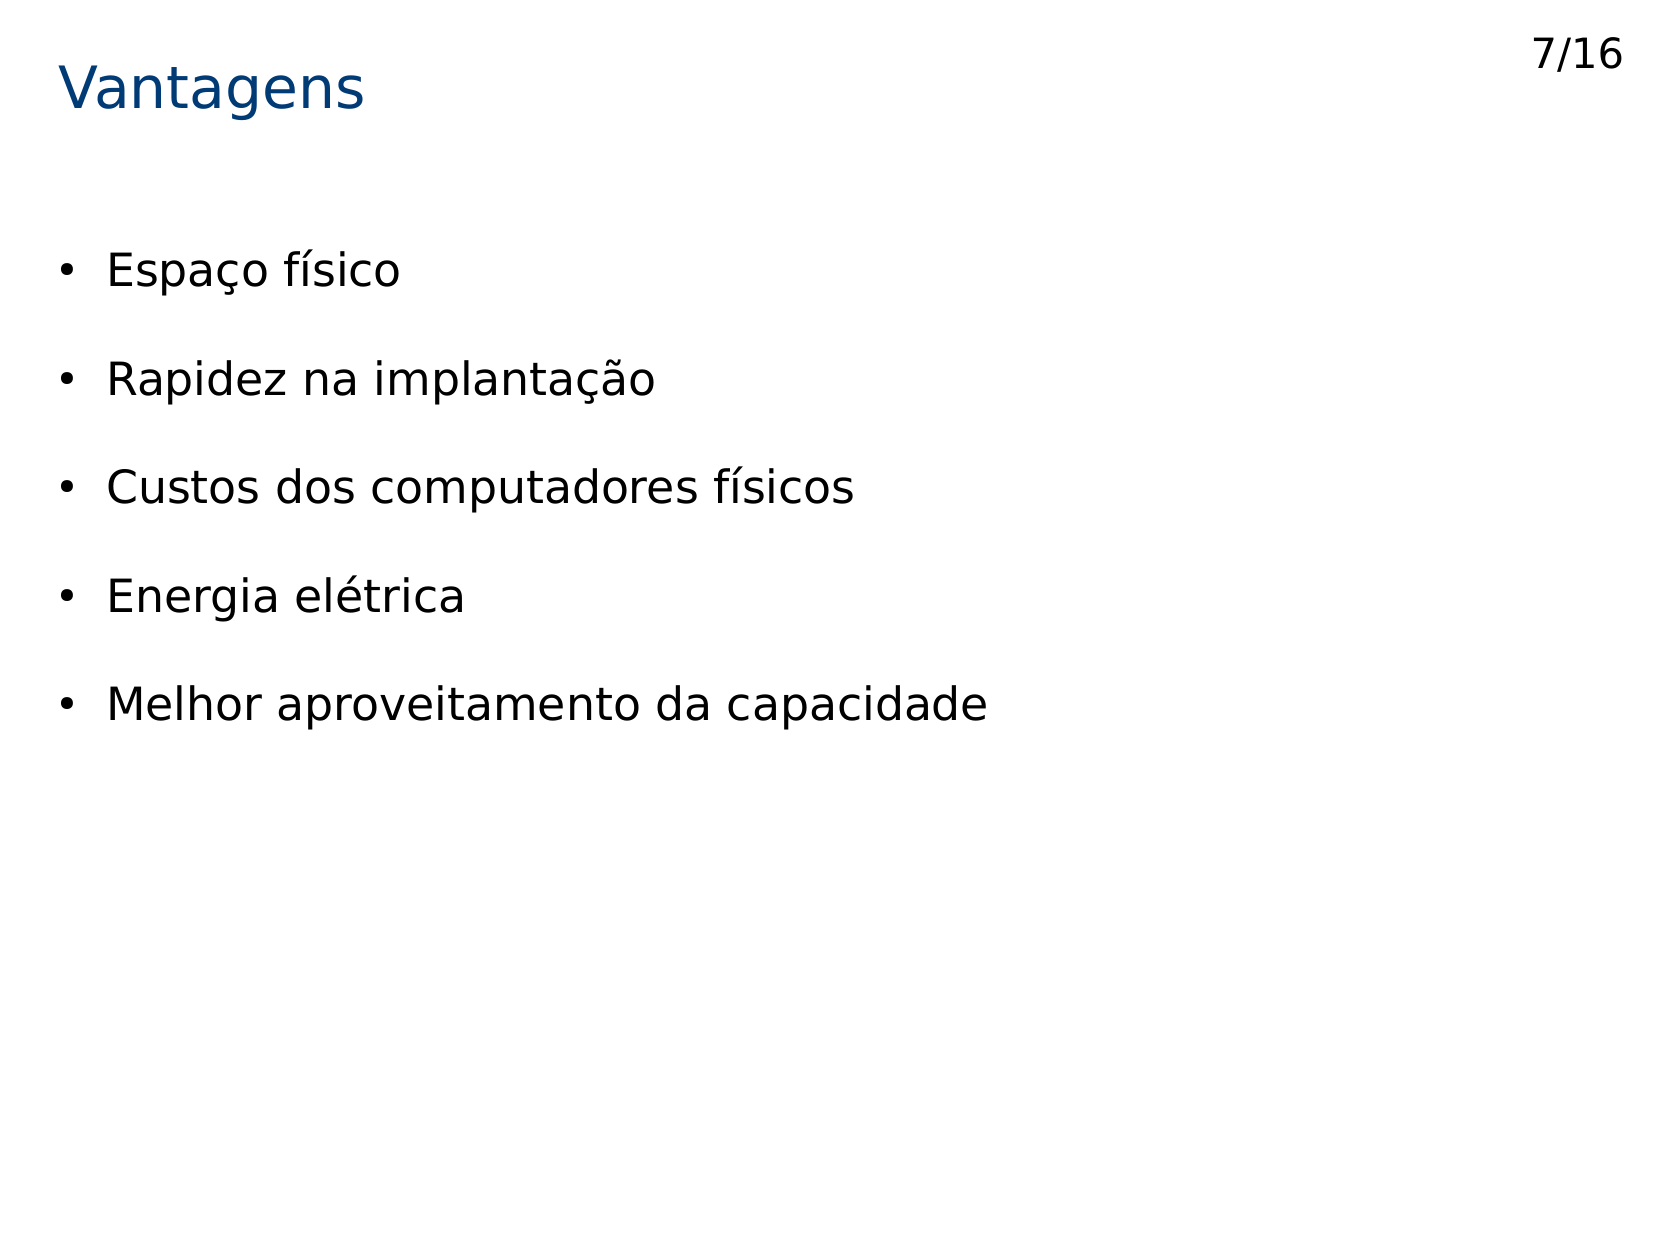

# Vantagens
7
Espaço físico
Rapidez na implantação
Custos dos computadores físicos
Energia elétrica
Melhor aproveitamento da capacidade